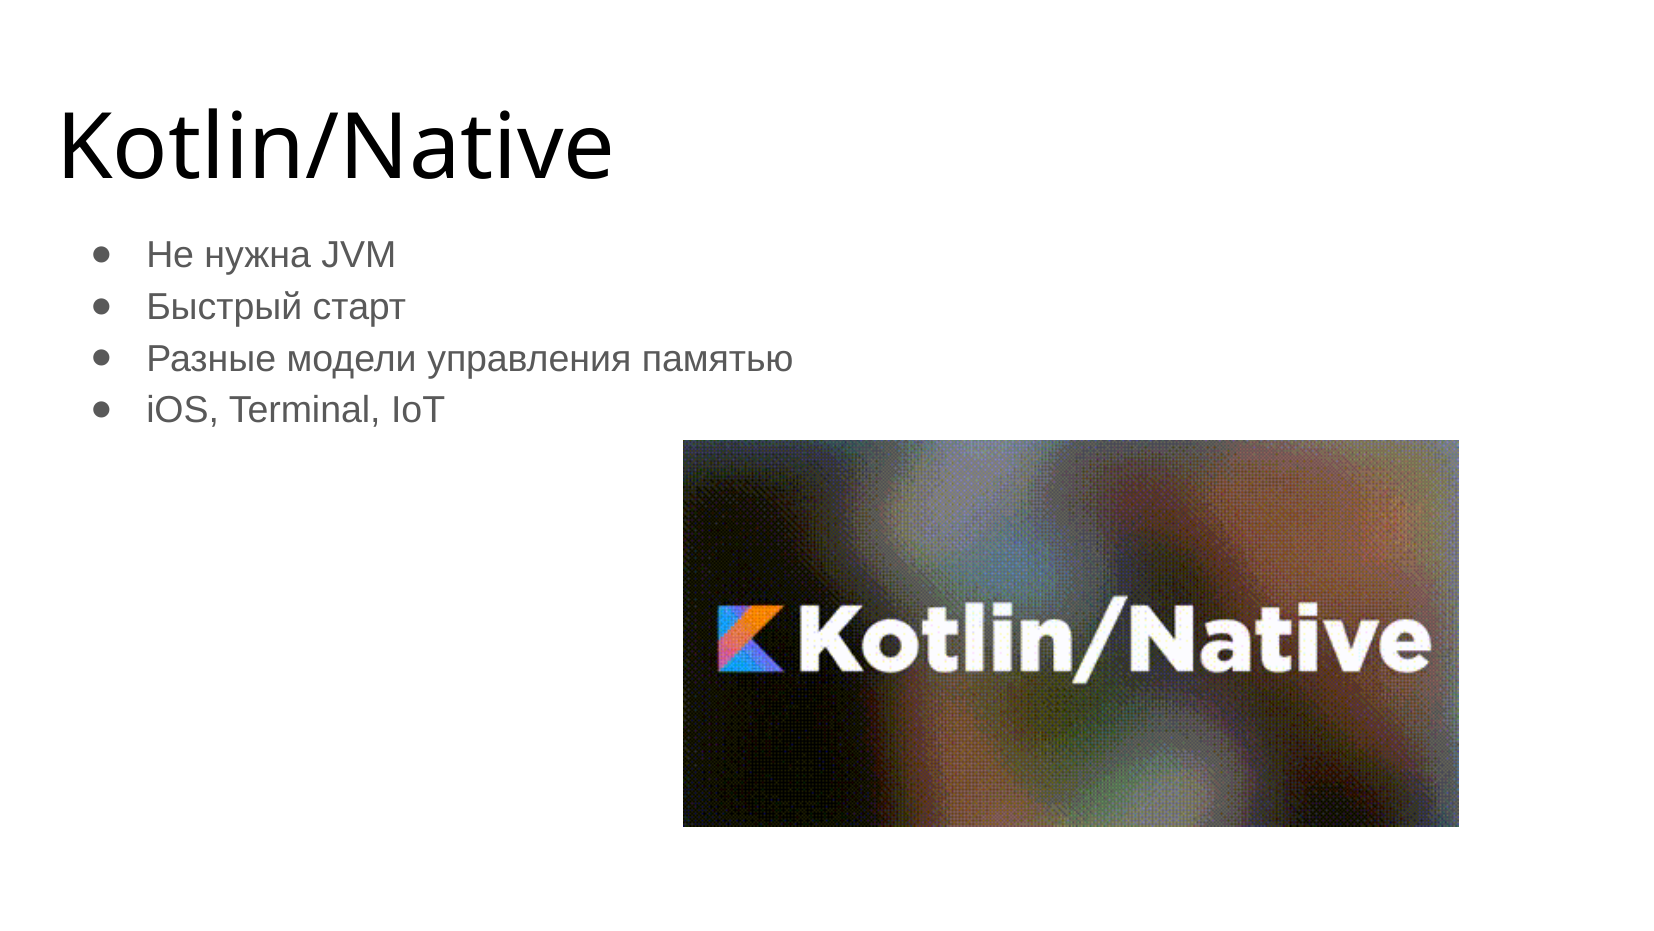

# Kotlin/Native
Не нужна JVM
Быстрый старт
Разные модели управления памятью
iOS, Terminal, IoT